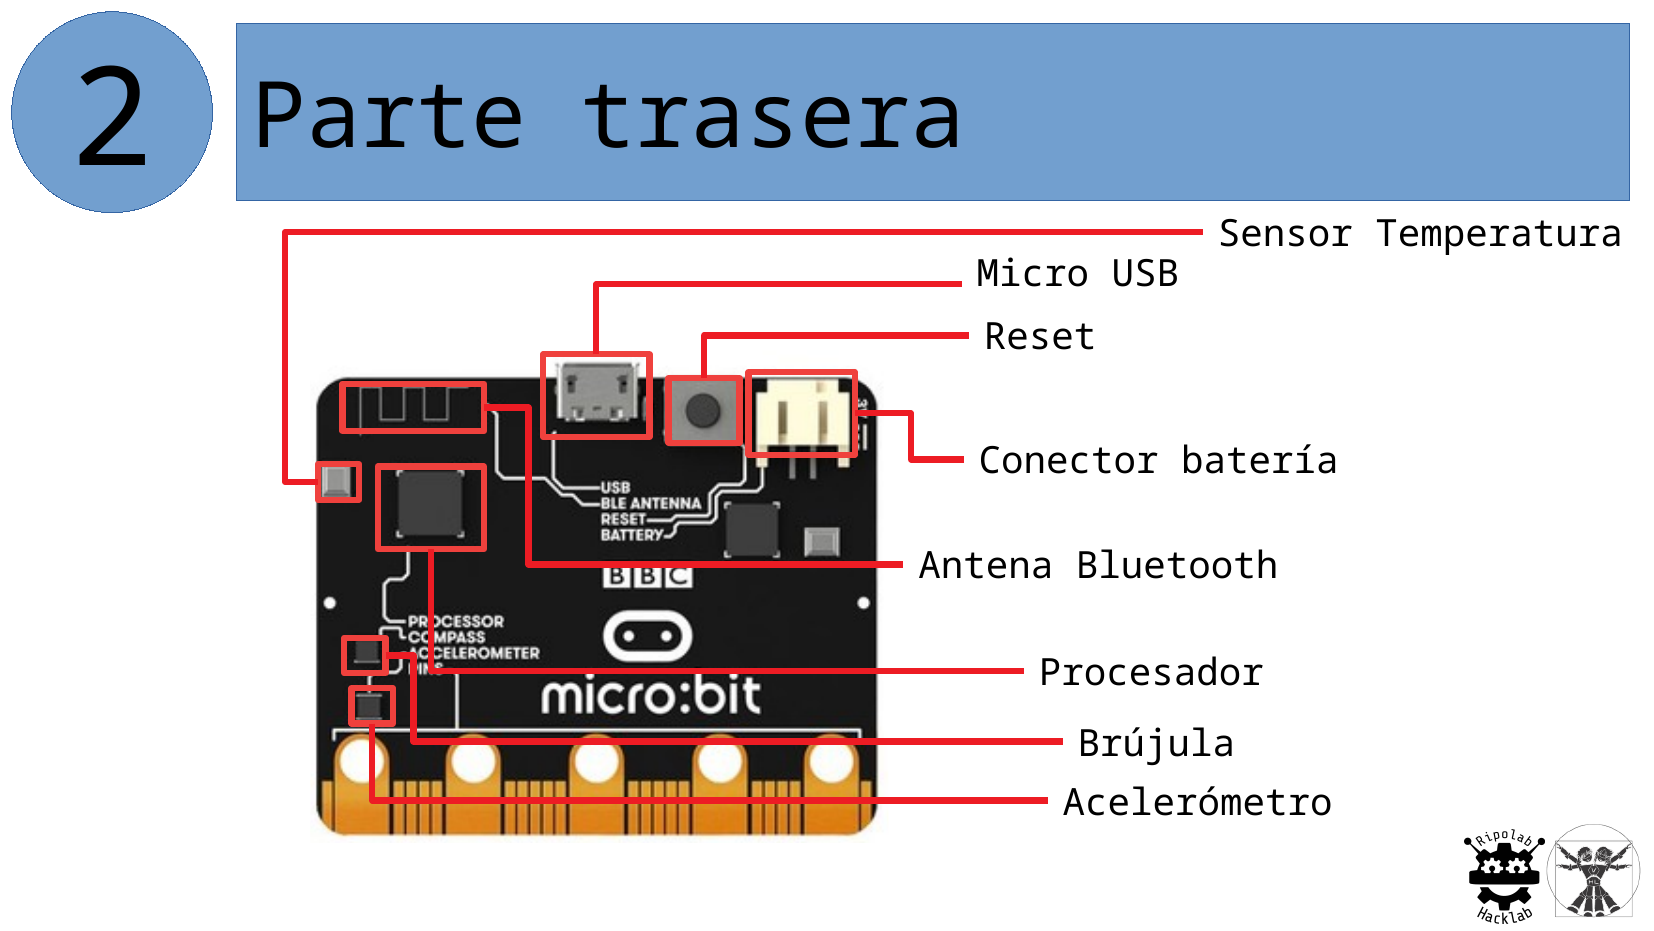

2
Parte trasera
Sensor Temperatura
Micro USB
Reset
Conector batería
Antena Bluetooth
Procesador
Brújula
Acelerómetro